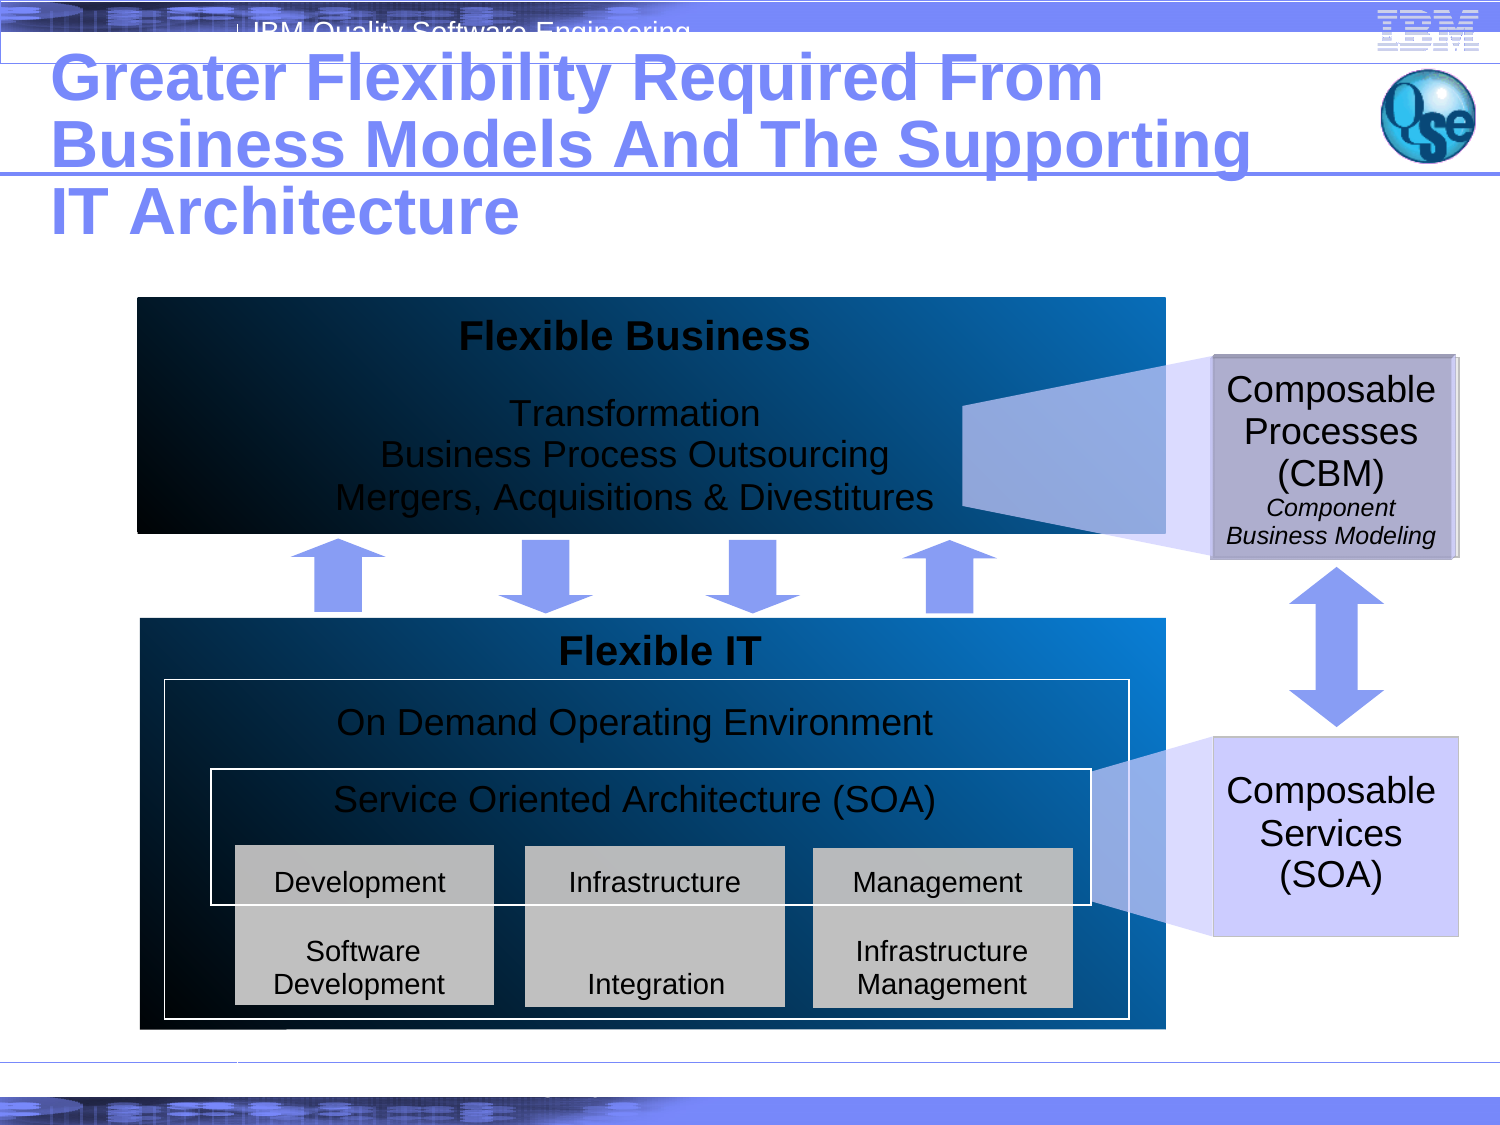

# Greater Flexibility Required From Business Models And The Supporting IT Architecture
Flexible Business
Transformation
Business Process Outsourcing
Mergers, Acquisitions & Divestitures
Composable
Processes
(CBM)
Component
Business Modeling
Requires
Aligned with
Flexible IT
Cost Containment
Greater ROI for IT dollars
Better Use if IT Assets
Improved Quality of Deployed Systems
SOMA
On Demand Operating Environment
Composable
Services
(SOA)
Service Oriented Architecture (SOA)
Development
Infrastructure
Management
Software Development
Integration
Infrastructure
Management
31